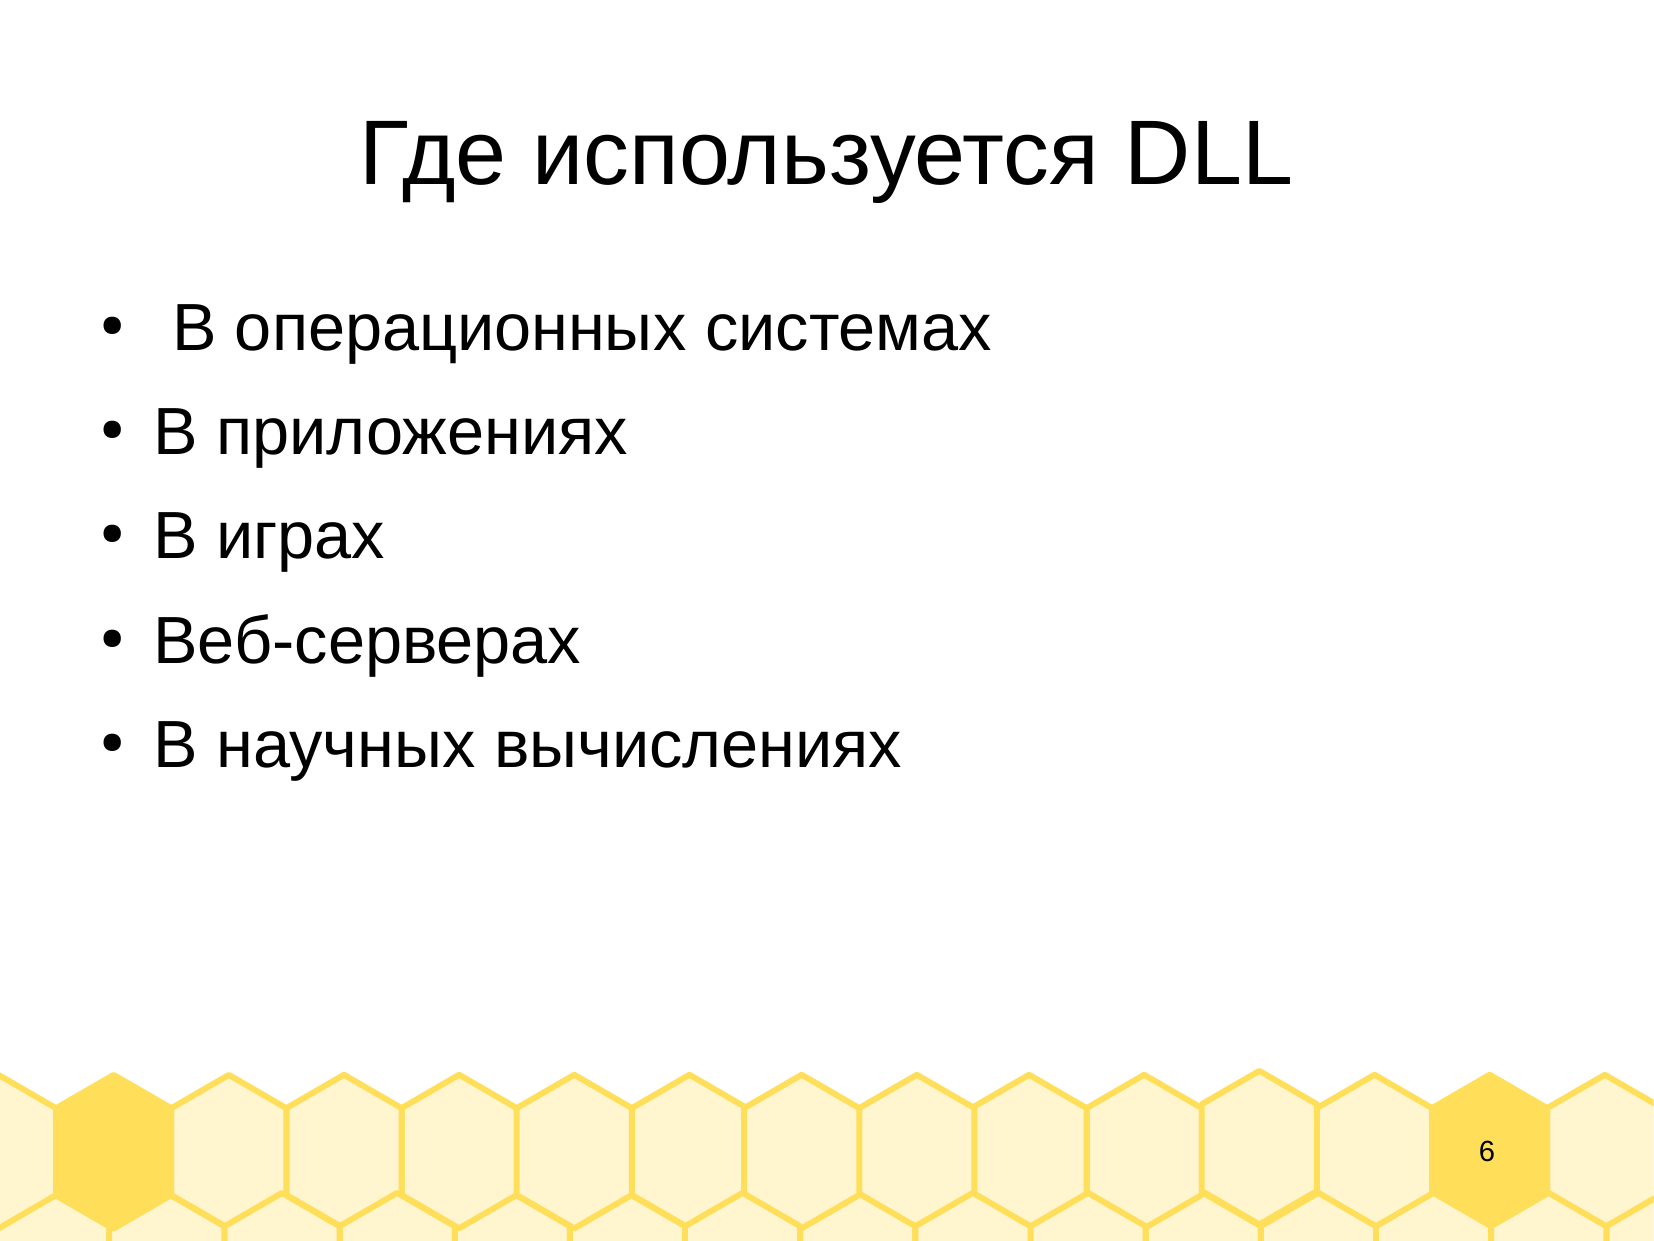

# Где используется DLL
 В операционных системах
В приложениях
В играх
Веб-серверах
В научных вычислениях